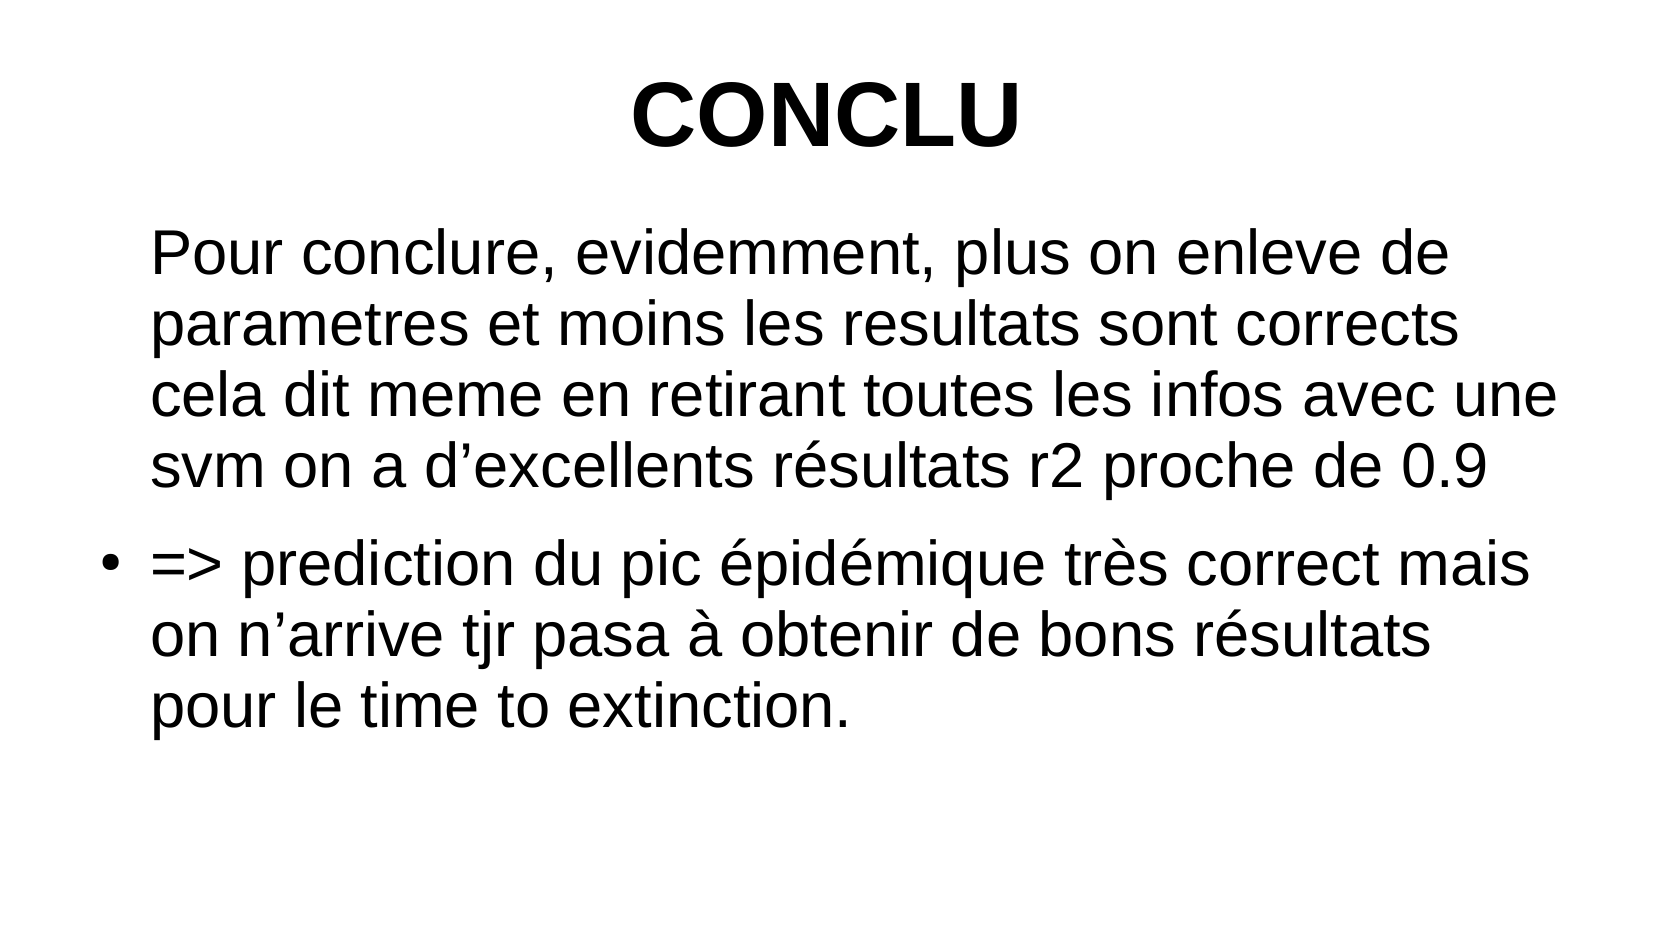

# CONCLU
Pour conclure, evidemment, plus on enleve de parametres et moins les resultats sont corrects cela dit meme en retirant toutes les infos avec une svm on a d’excellents résultats r2 proche de 0.9
=> prediction du pic épidémique très correct mais on n’arrive tjr pasa à obtenir de bons résultats pour le time to extinction.